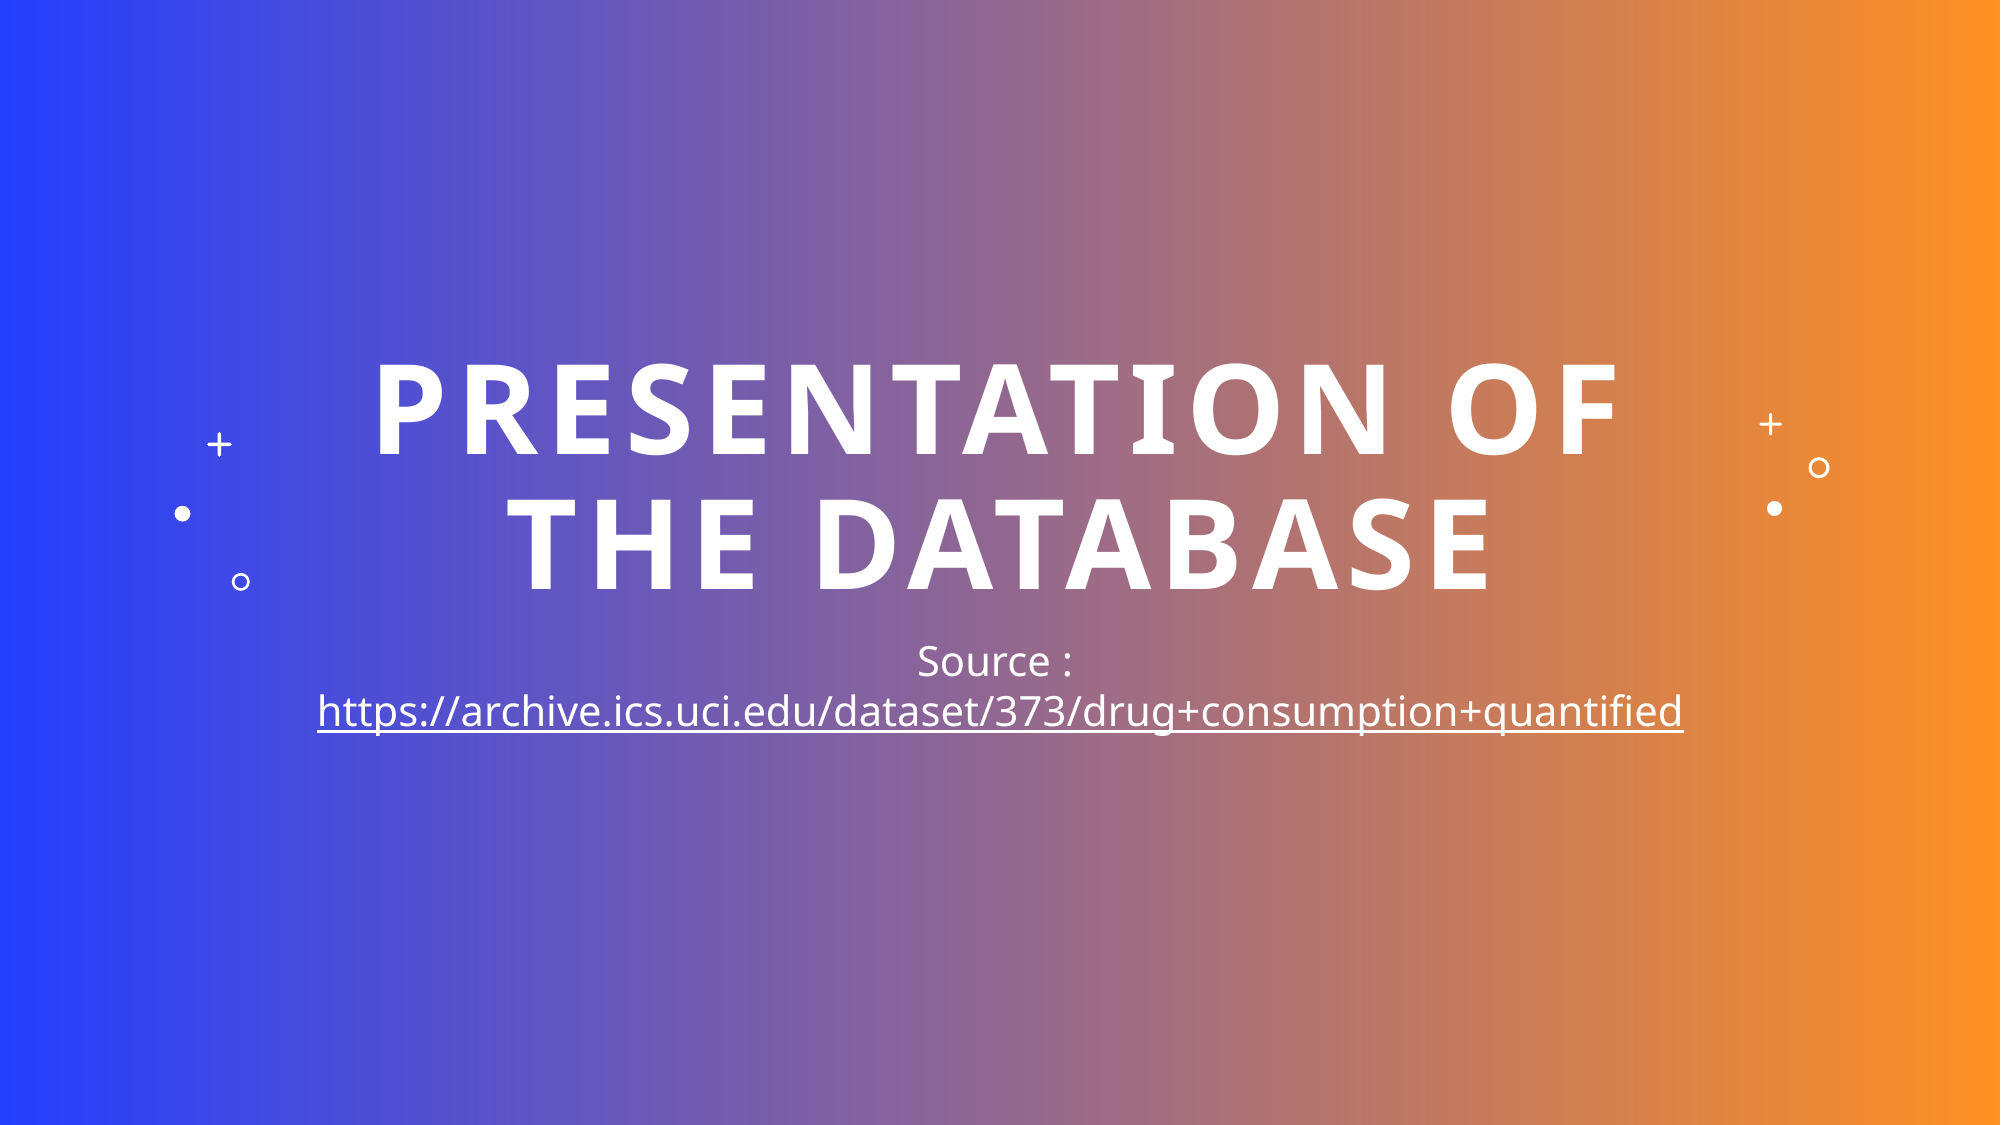

# Presentation of the database
Source : https://archive.ics.uci.edu/dataset/373/drug+consumption+quantified